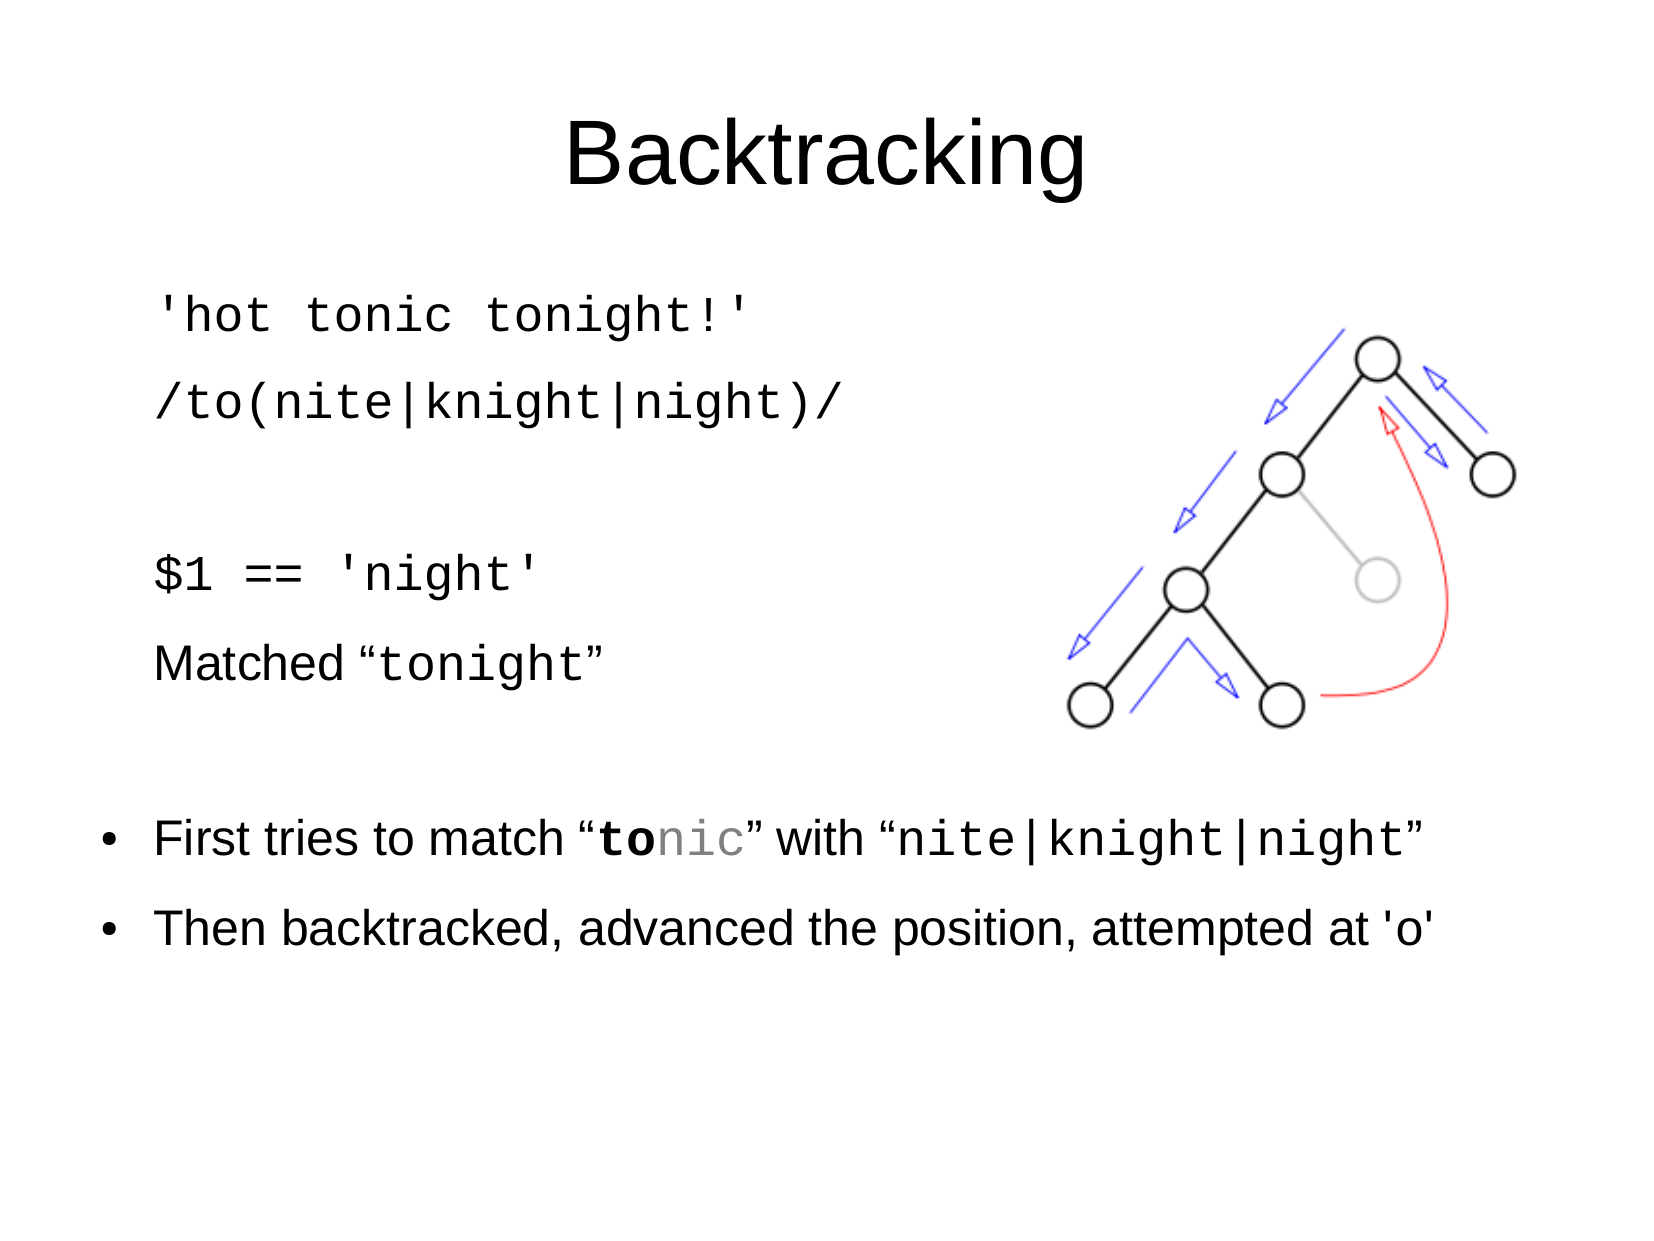

# Backtracking
'hot tonic tonight!'
/to(nite|knight|night)/
$1 == 'night'
Matched “tonight”
First tries to match “tonic” with “nite|knight|night”
Then backtracked, advanced the position, attempted at 'o'